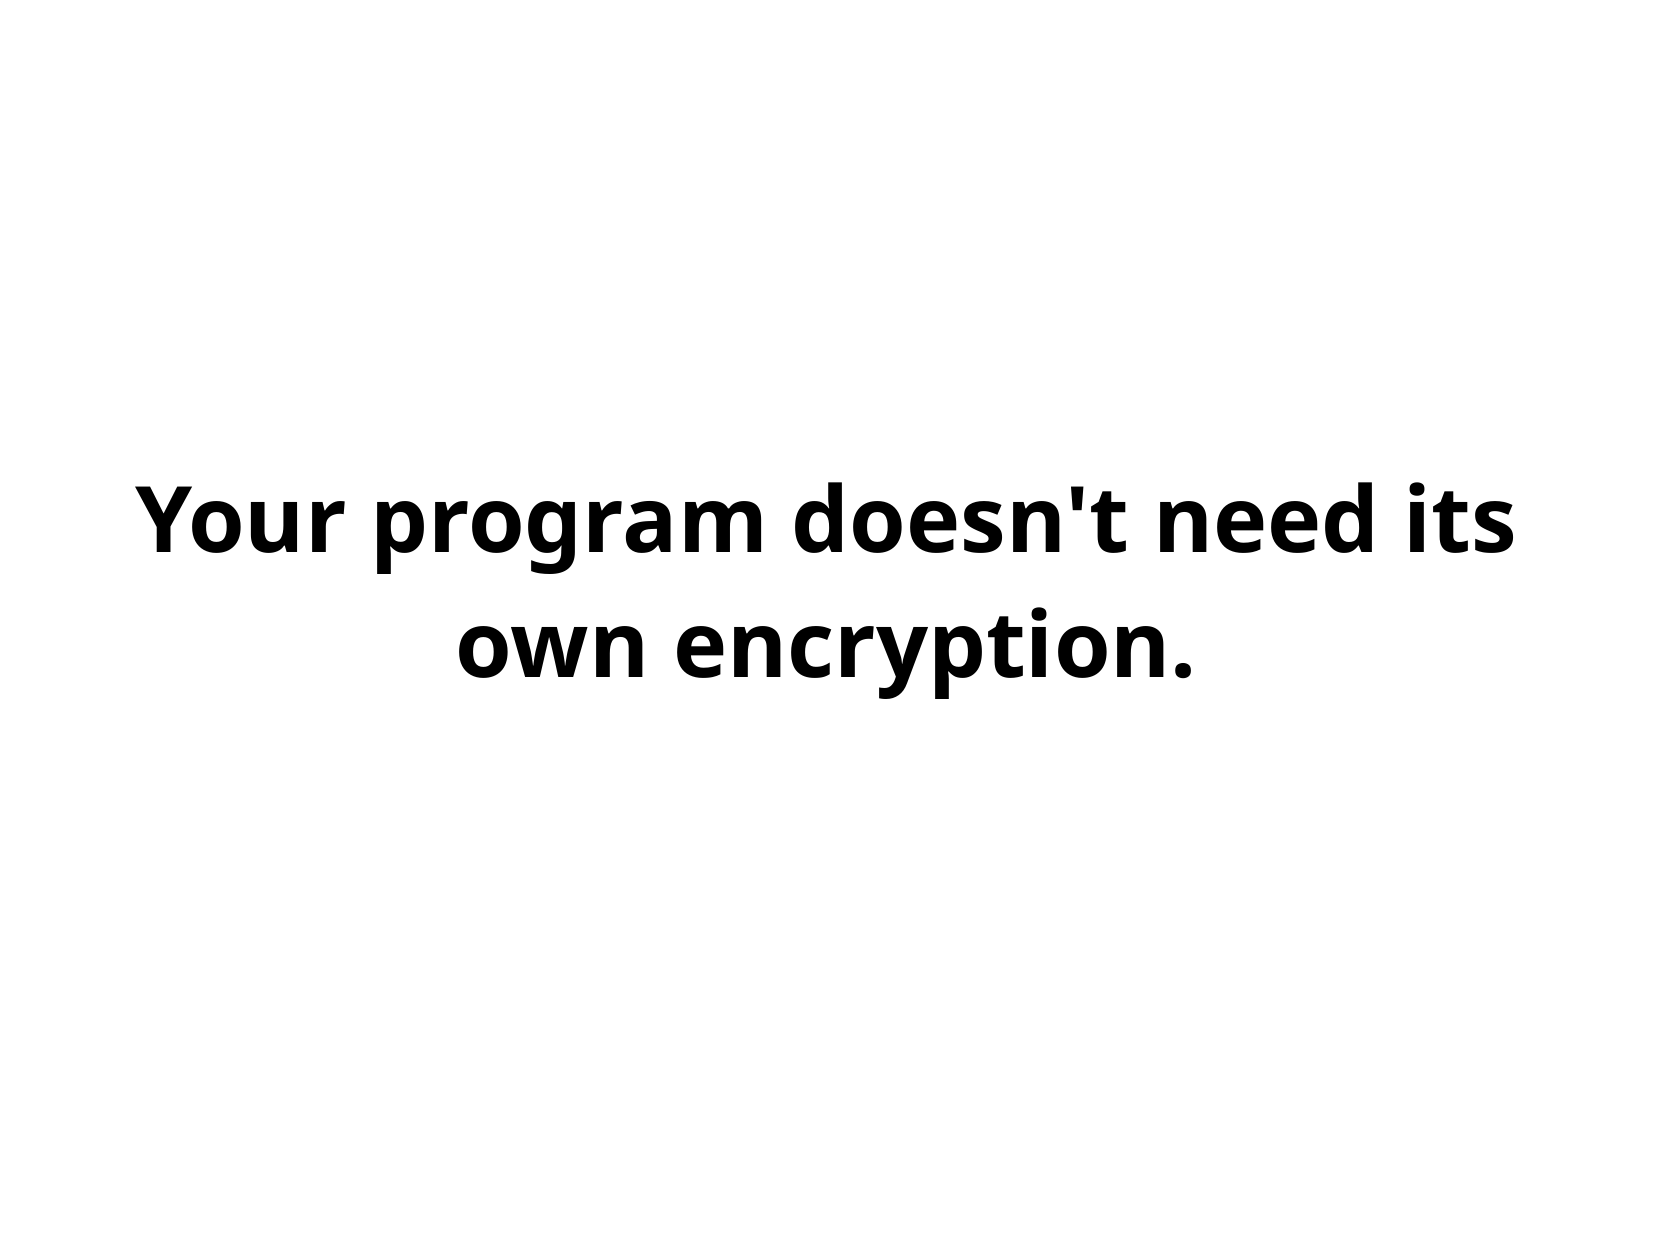

# Your program doesn't need its own encryption.